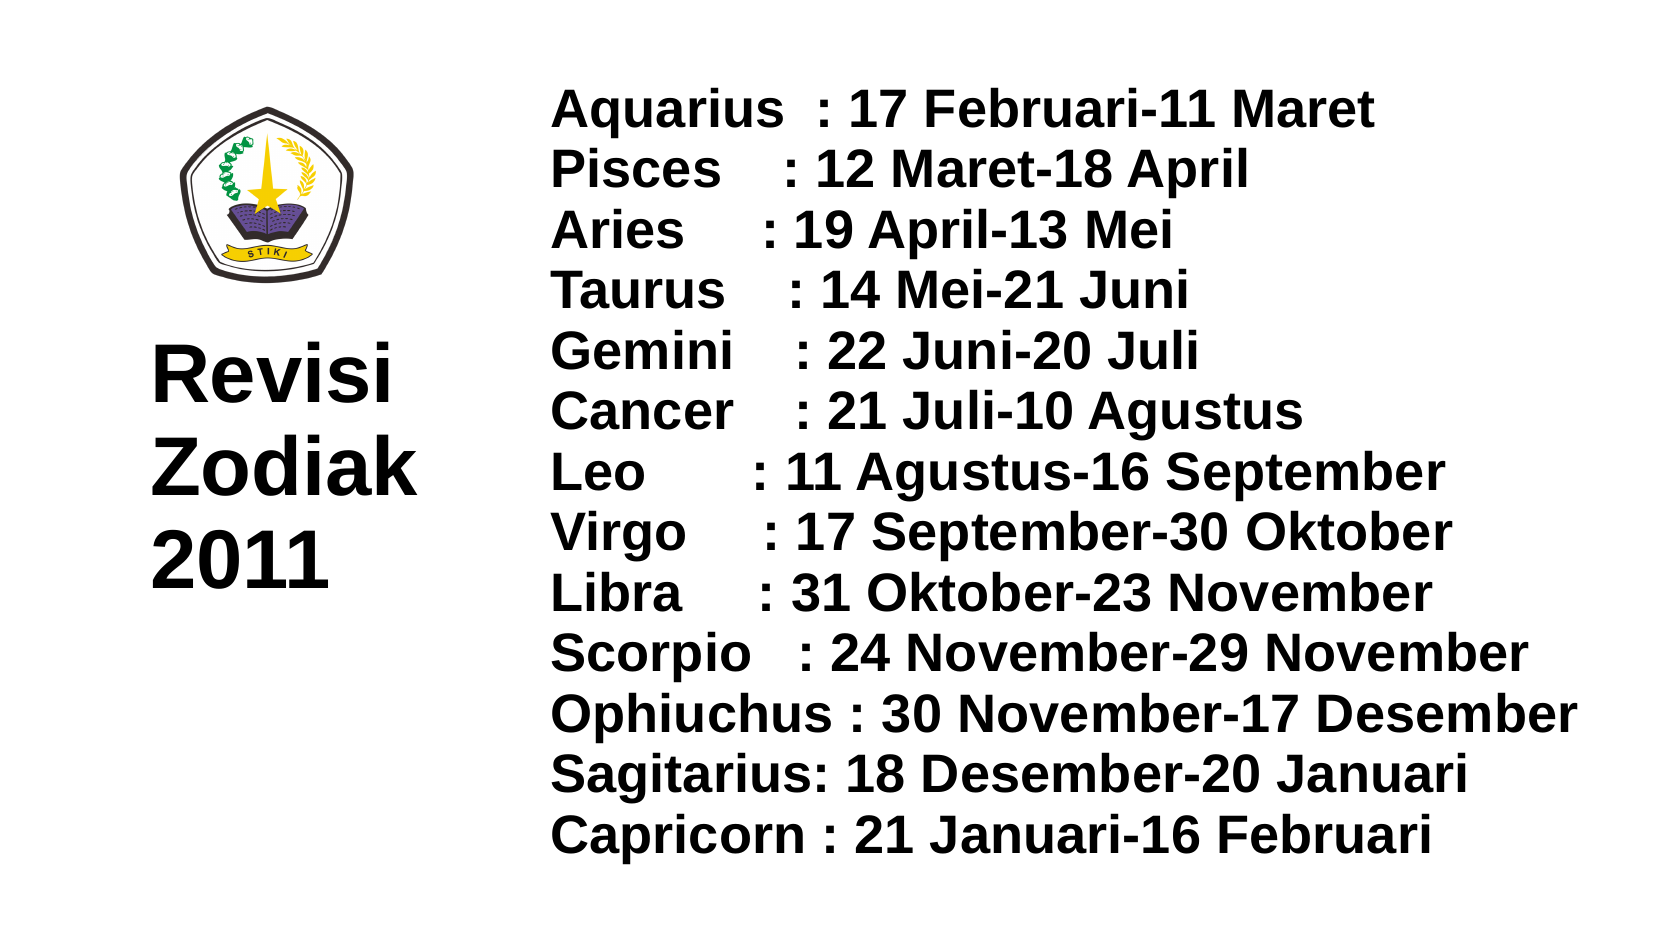

Aquarius : 17 Februari-11 Maret
Pisces : 12 Maret-18 April
Aries : 19 April-13 Mei
Taurus : 14 Mei-21 Juni
Gemini : 22 Juni-20 Juli
Cancer : 21 Juli-10 Agustus
Leo : 11 Agustus-16 September
Virgo : 17 September-30 Oktober
Libra : 31 Oktober-23 November
Scorpio : 24 November-29 November
Ophiuchus : 30 November-17 Desember
Sagitarius: 18 Desember-20 Januari
Capricorn : 21 Januari-16 Februari
Revisi
Zodiak
2011